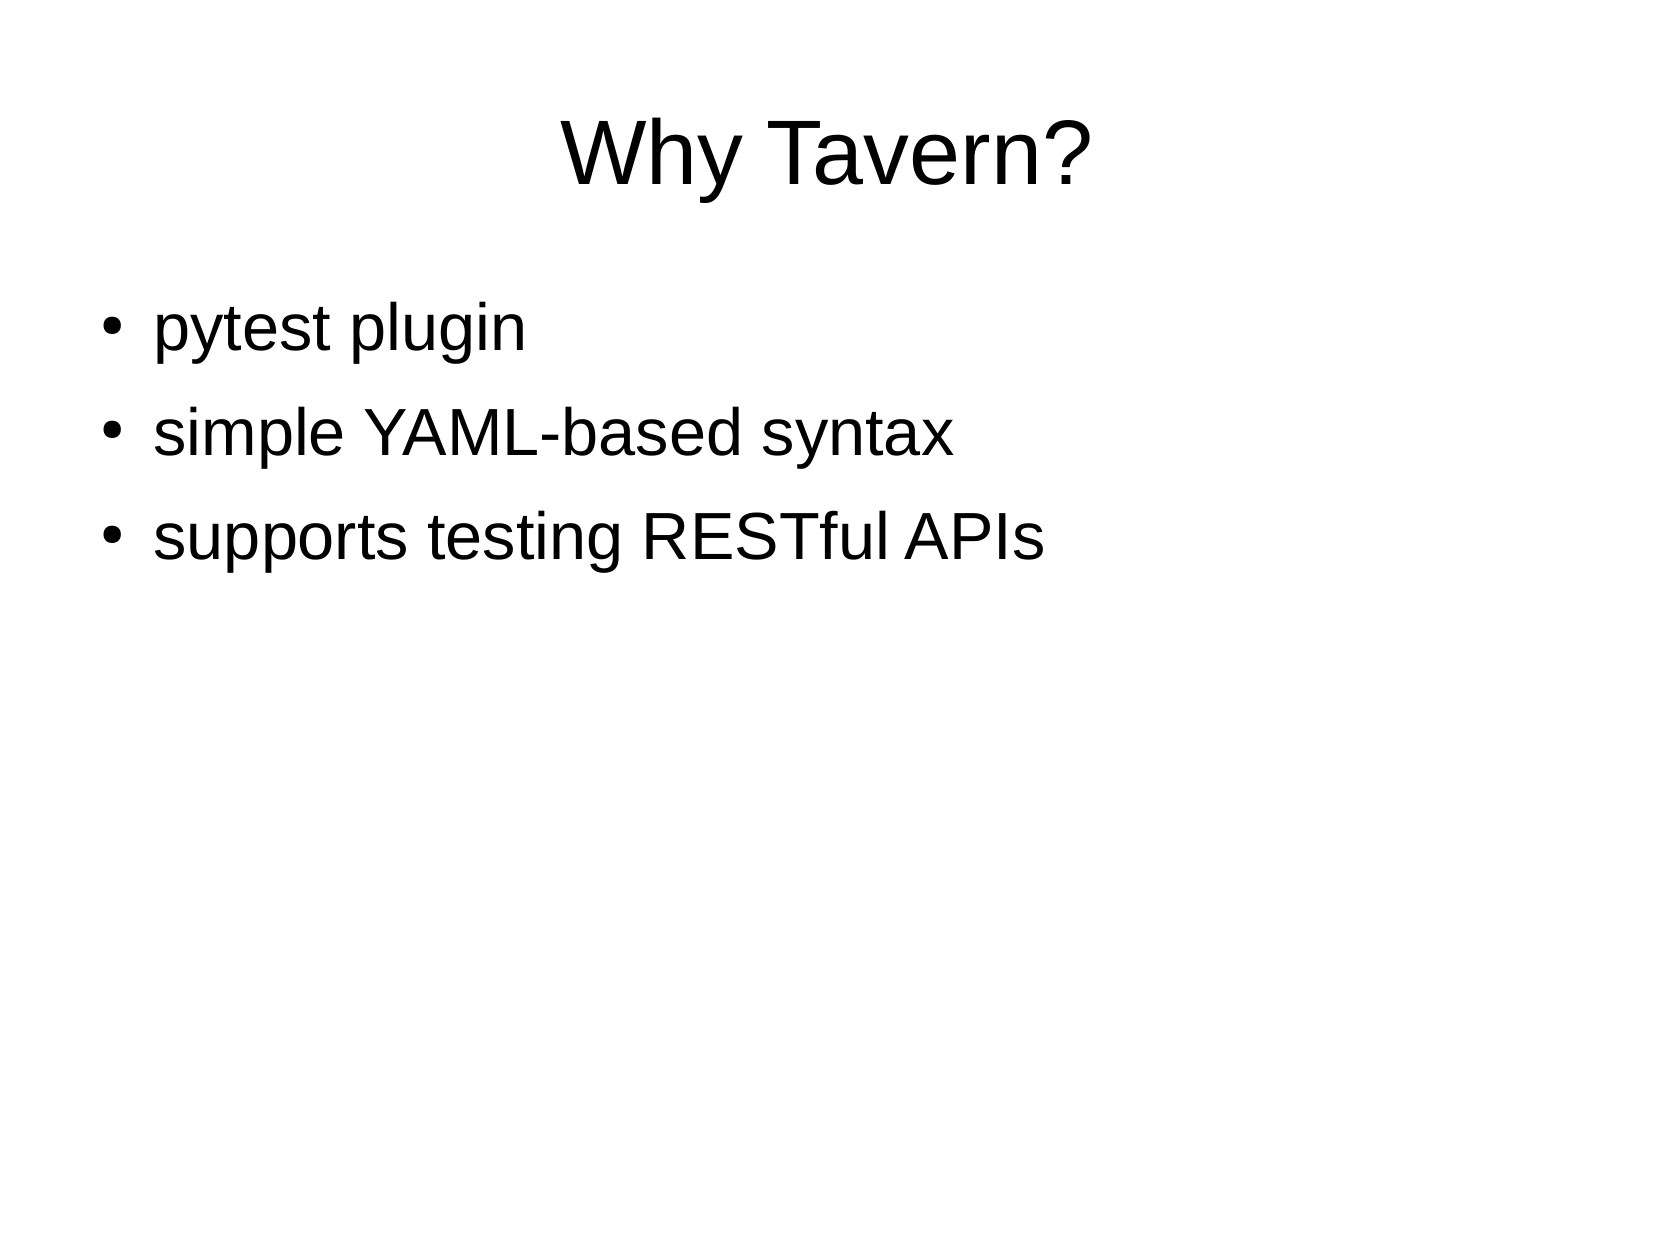

# Why Tavern?
pytest plugin
simple YAML-based syntax
supports testing RESTful APIs